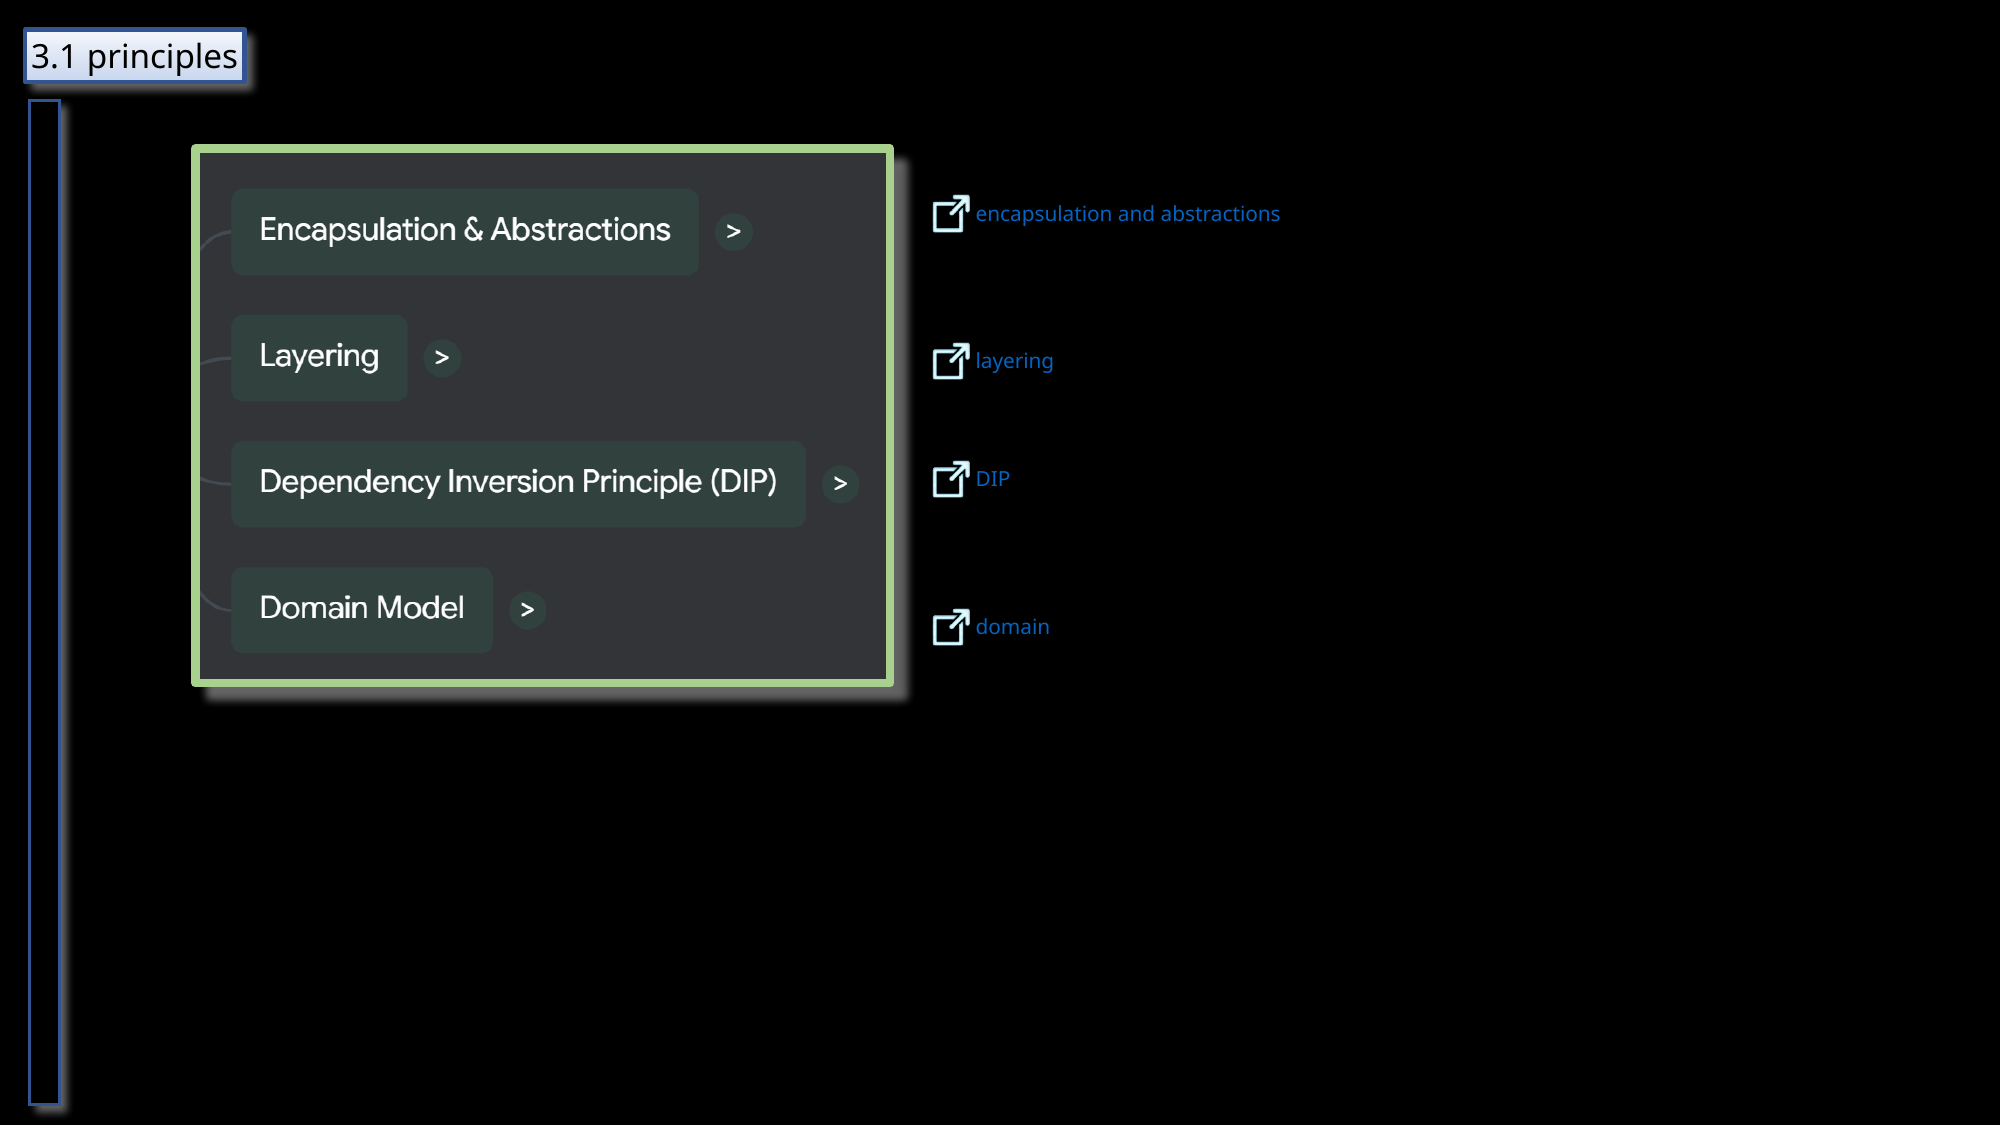

# 3.1 principles
encapsulation and abstractions
layering
DIP
domain